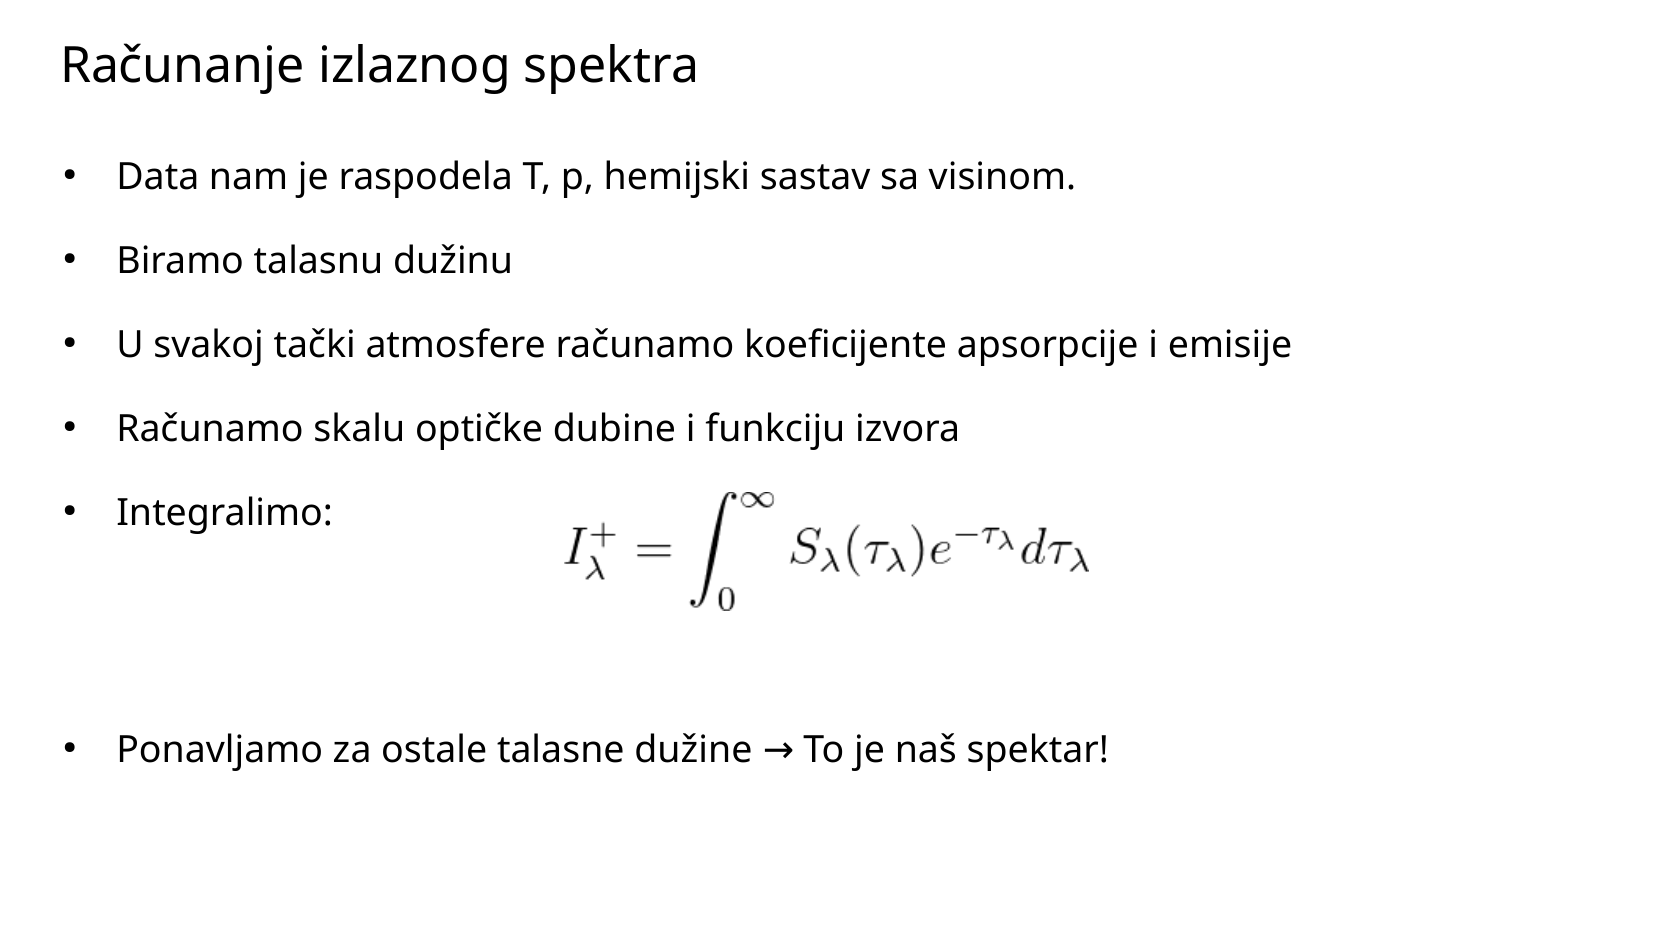

# Računanje izlaznog spektra
Data nam je raspodela T, p, hemijski sastav sa visinom.
Biramo talasnu dužinu
U svakoj tački atmosfere računamo koeficijente apsorpcije i emisije
Računamo skalu optičke dubine i funkciju izvora
Integralimo:
Ponavljamo za ostale talasne dužine → To je naš spektar!